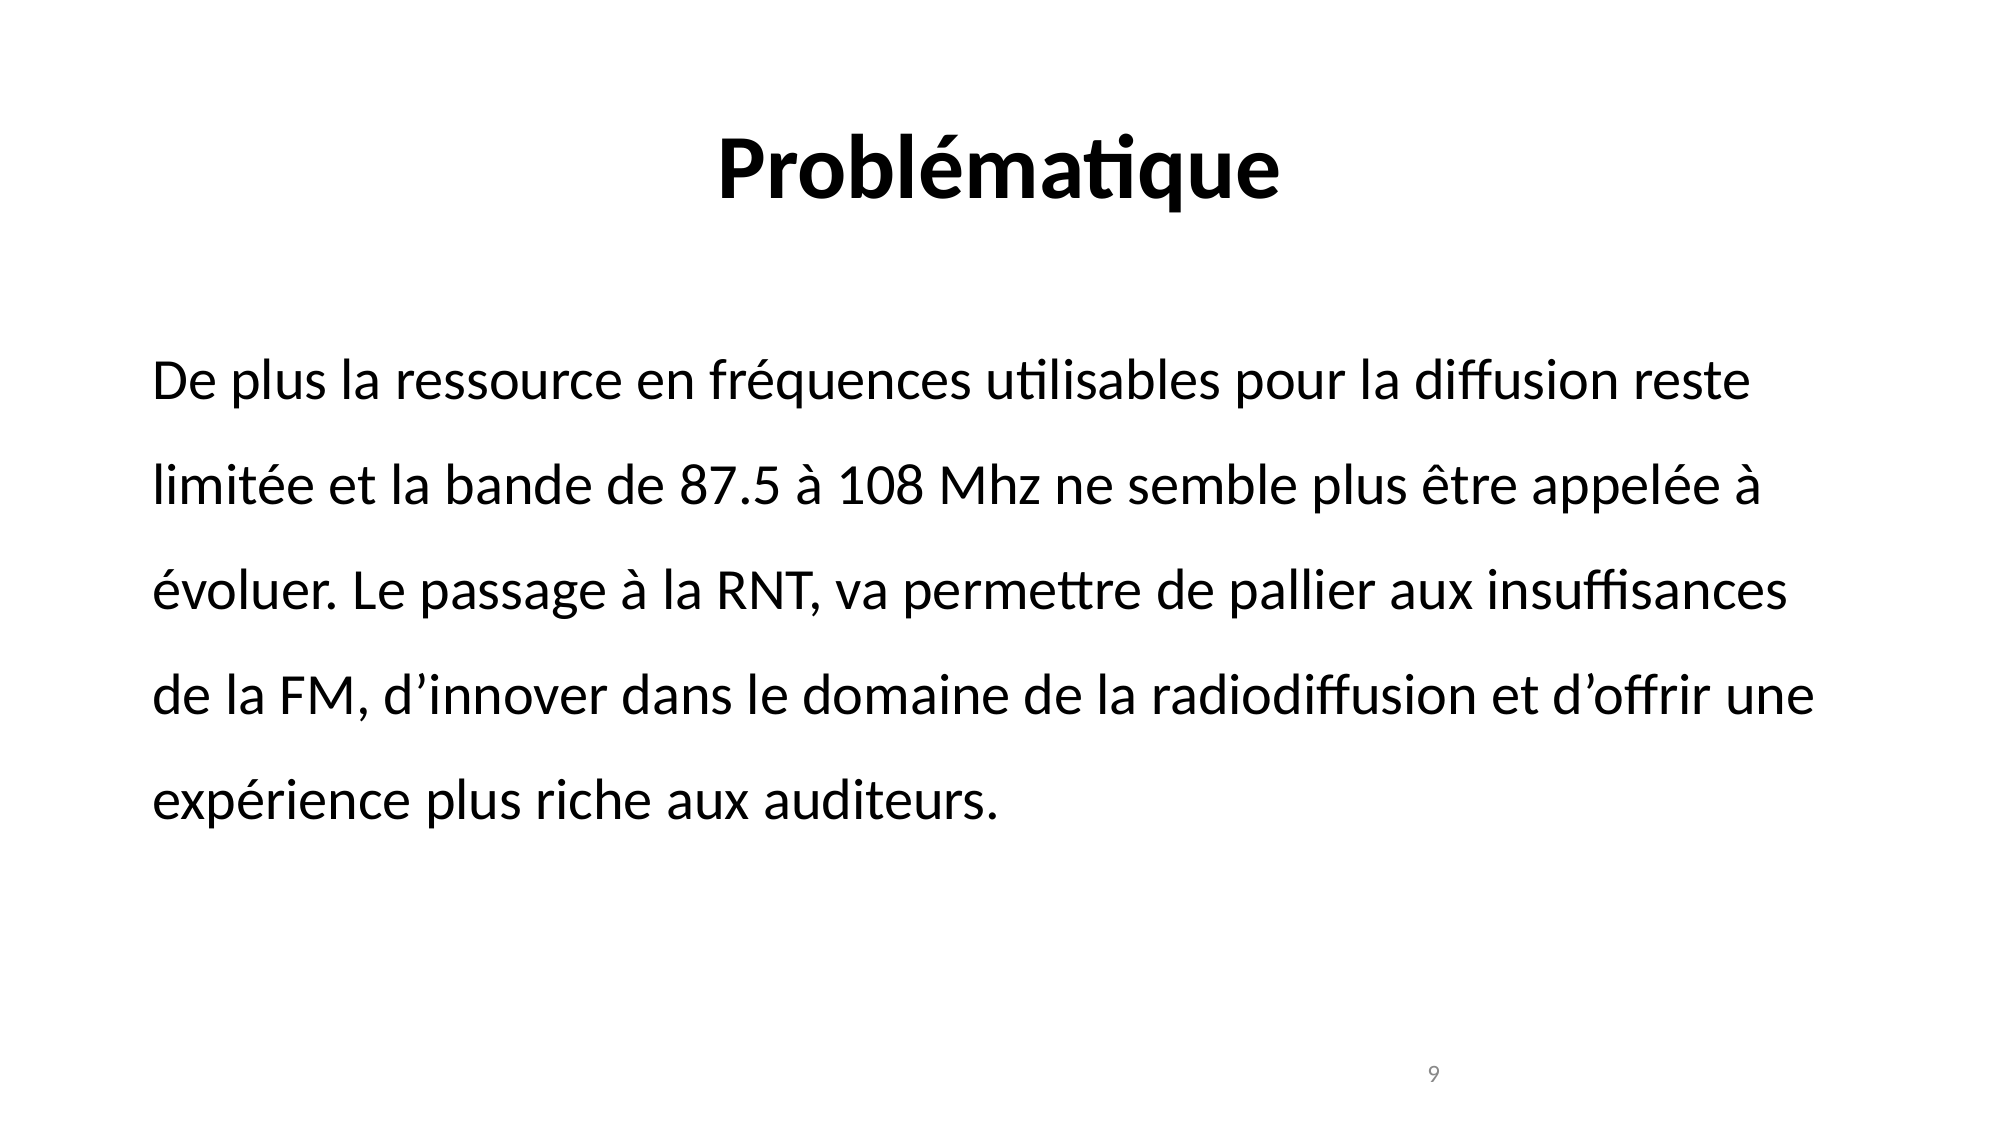

# Problématique
De plus la ressource en fréquences utilisables pour la diffusion reste
limitée et la bande de 87.5 à 108 Mhz ne semble plus être appelée à évoluer. Le passage à la RNT, va permettre de pallier aux insuffisances de la FM, d’innover dans le domaine de la radiodiffusion et d’offrir une expérience plus riche aux auditeurs.